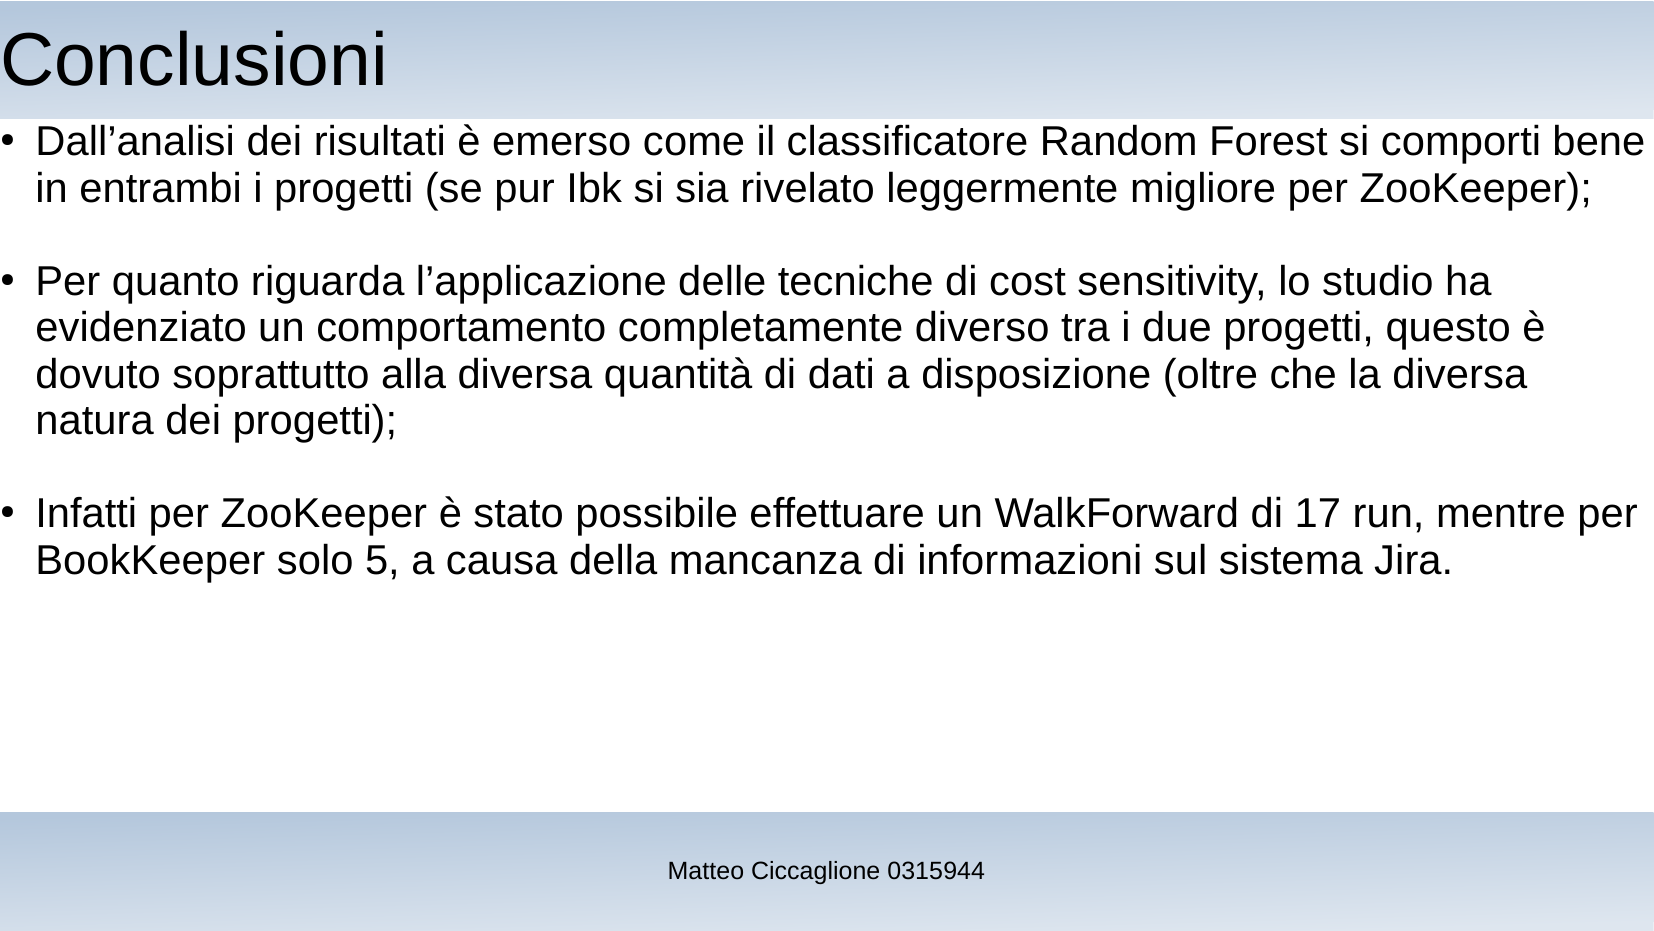

Conclusioni
# Dall’analisi dei risultati è emerso come il classificatore Random Forest si comporti bene in entrambi i progetti (se pur Ibk si sia rivelato leggermente migliore per ZooKeeper);
Per quanto riguarda l’applicazione delle tecniche di cost sensitivity, lo studio ha evidenziato un comportamento completamente diverso tra i due progetti, questo è dovuto soprattutto alla diversa quantità di dati a disposizione (oltre che la diversa natura dei progetti);
Infatti per ZooKeeper è stato possibile effettuare un WalkForward di 17 run, mentre per BookKeeper solo 5, a causa della mancanza di informazioni sul sistema Jira.
Matteo Ciccaglione 0315944